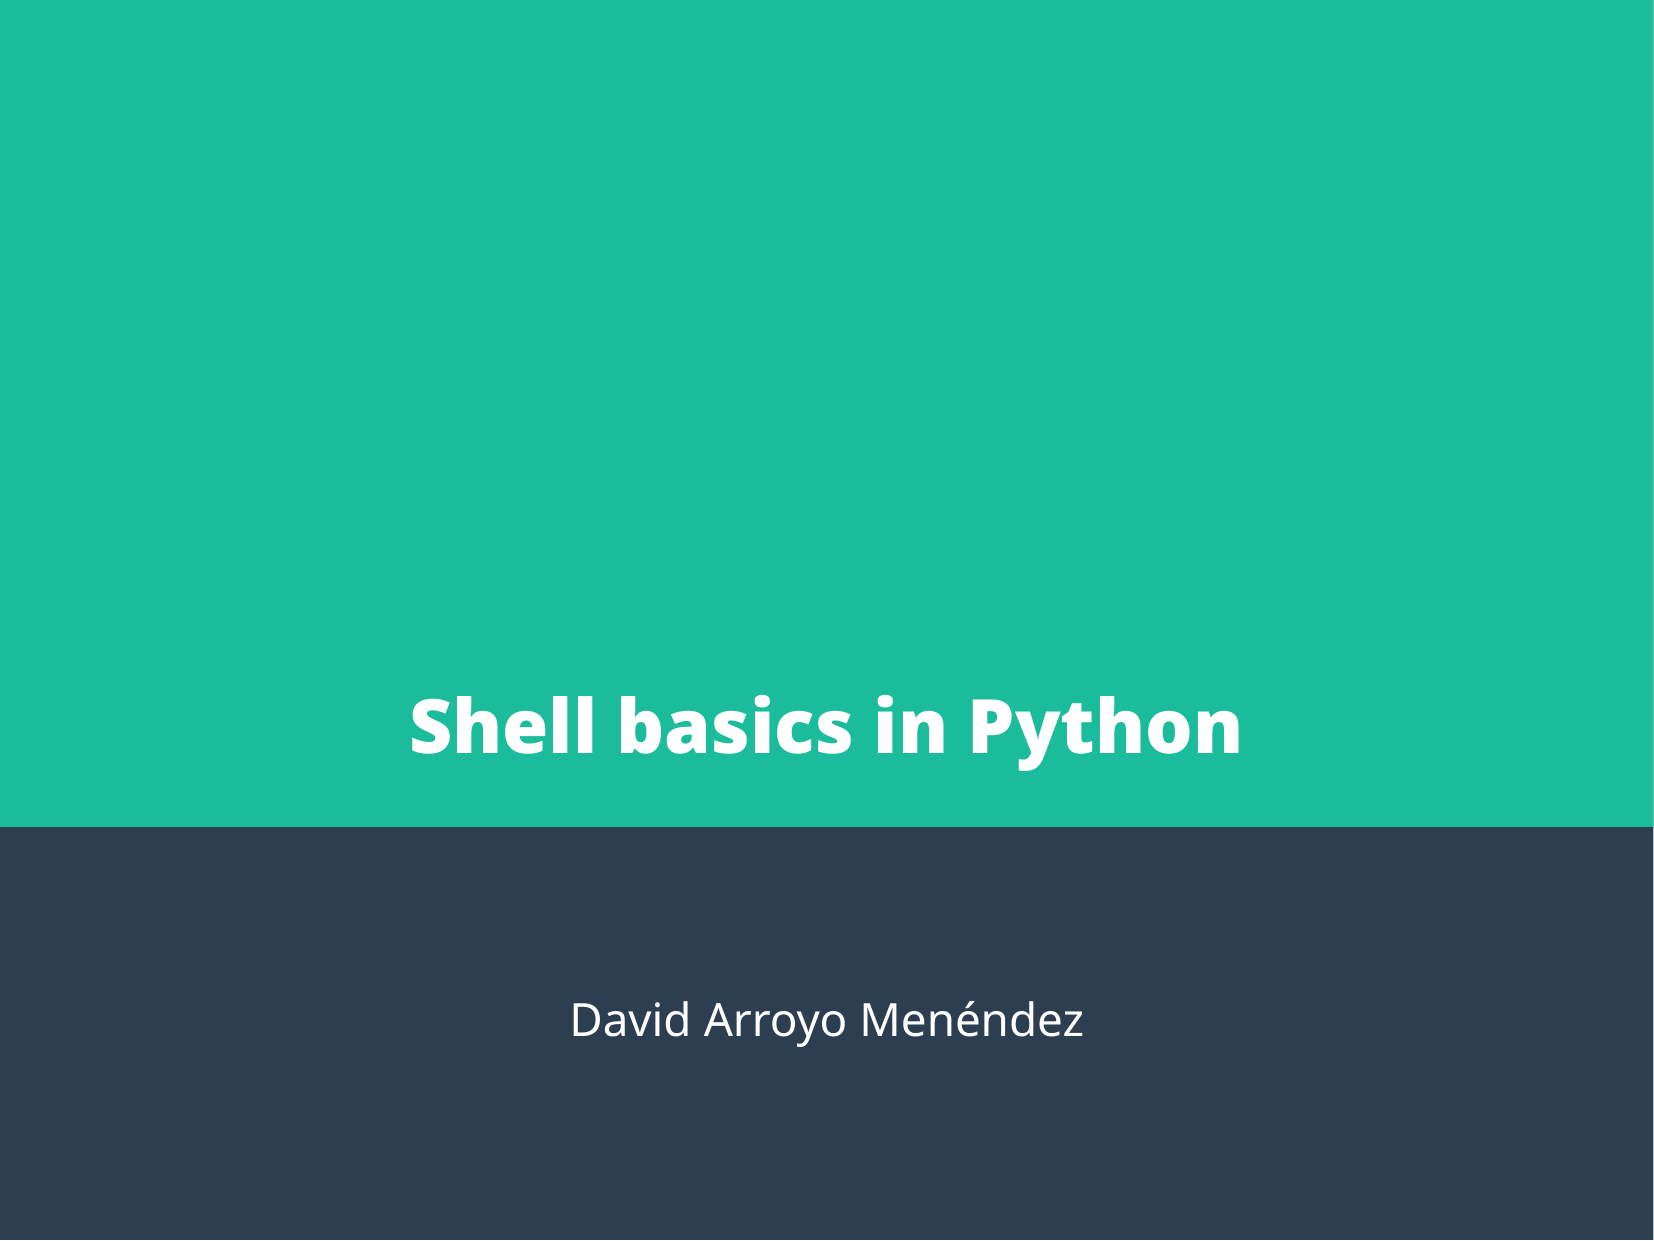

# Shell basics in Python
David Arroyo Menéndez